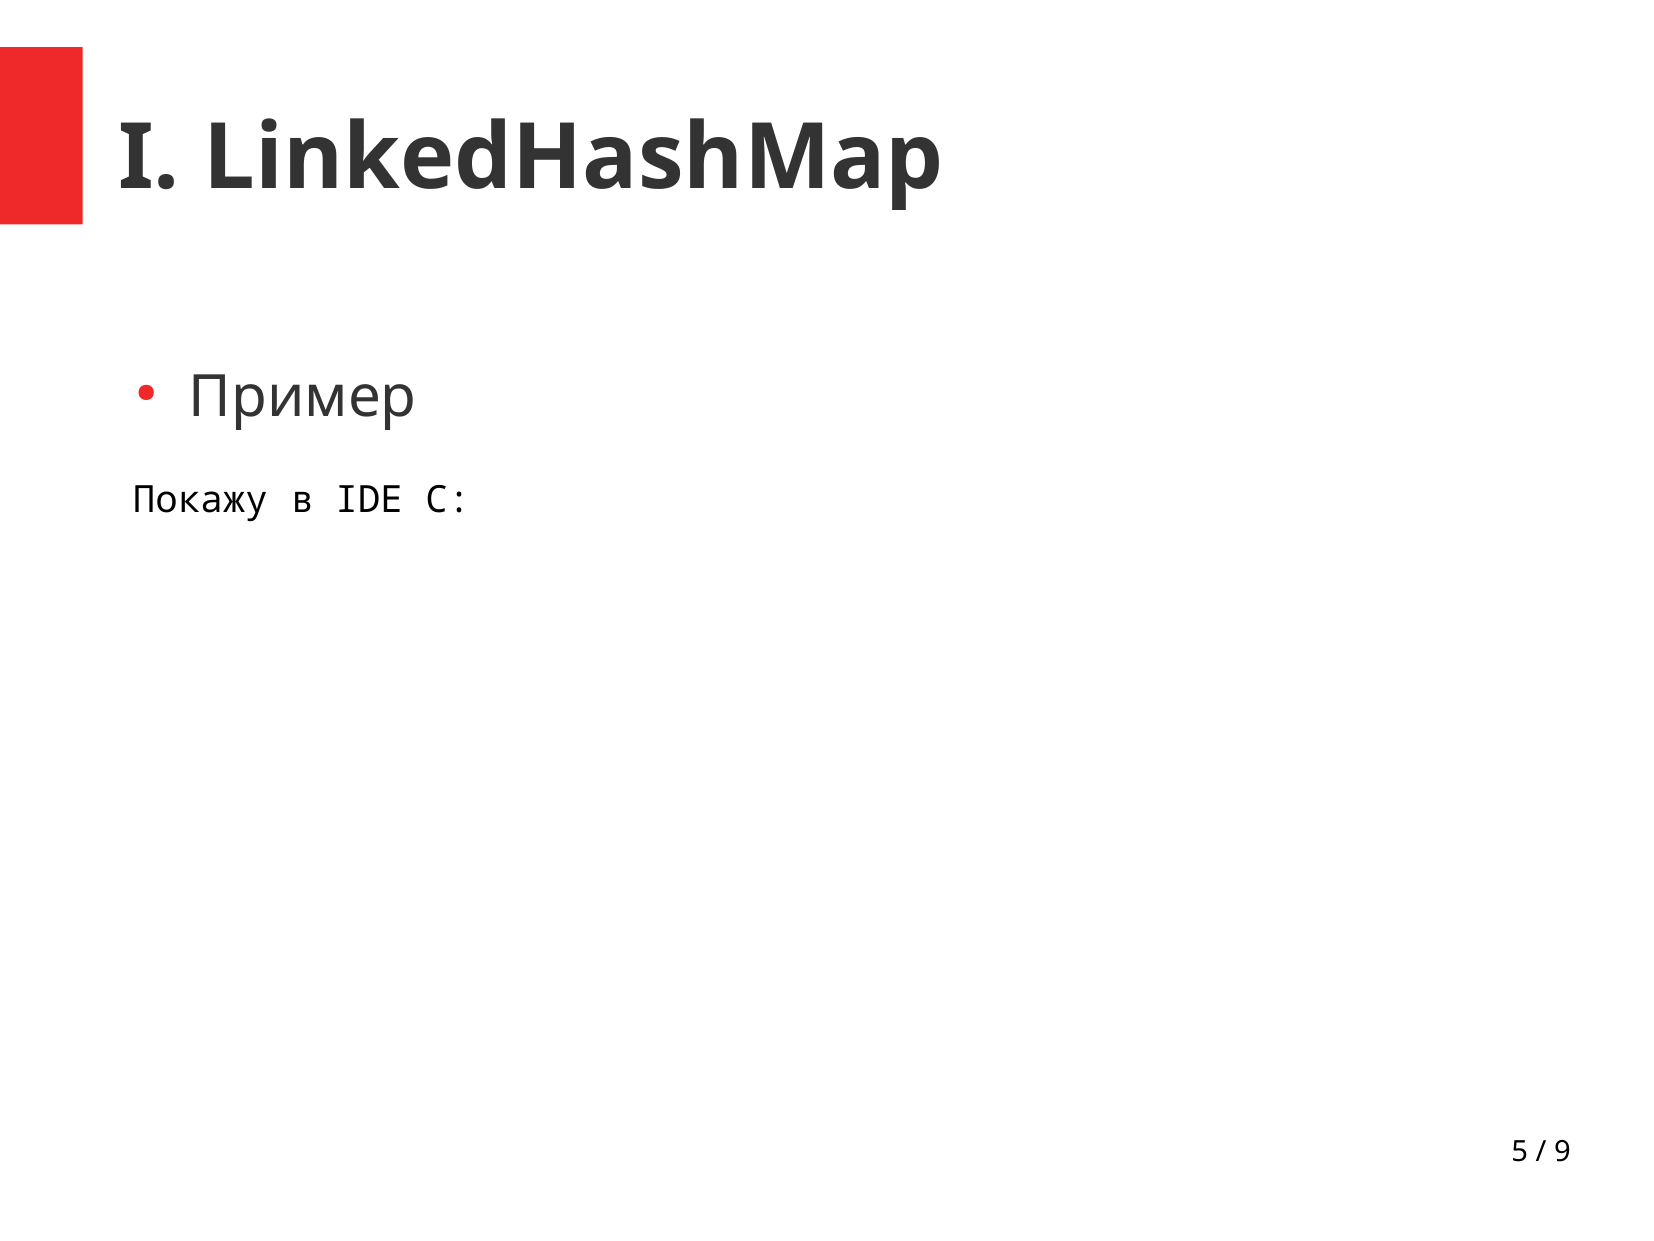

# I. LinkedHashMap
Пример
Покажу в IDE C:
5